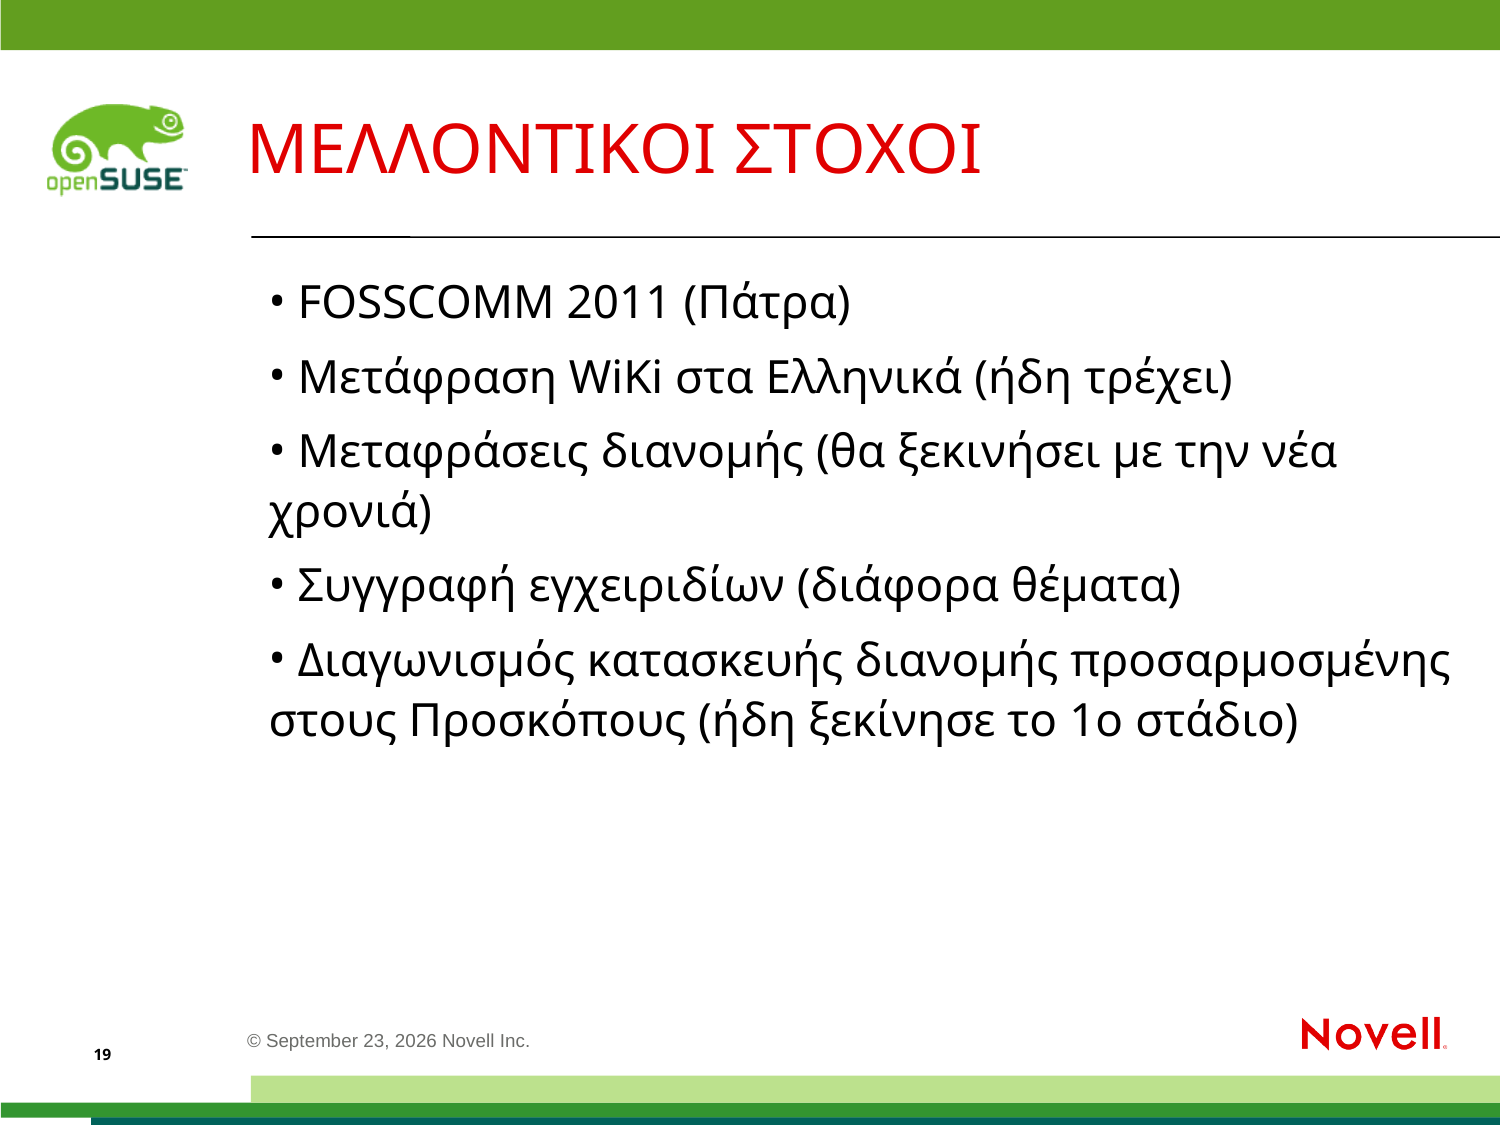

# ΜΕΛΛΟΝΤΙΚΟΙ ΣΤΟΧΟΙ
 FOSSCOMM 2011 (Πάτρα)
 Μετάφραση WiKi στα Ελληνικά (ήδη τρέχει)
 Μεταφράσεις διανομής (θα ξεκινήσει με την νέα χρονιά)
 Συγγραφή εγχειριδίων (διάφορα θέματα)
 Διαγωνισμός κατασκευής διανομής προσαρμοσμένης στους Προσκόπους (ήδη ξεκίνησε το 1ο στάδιο)